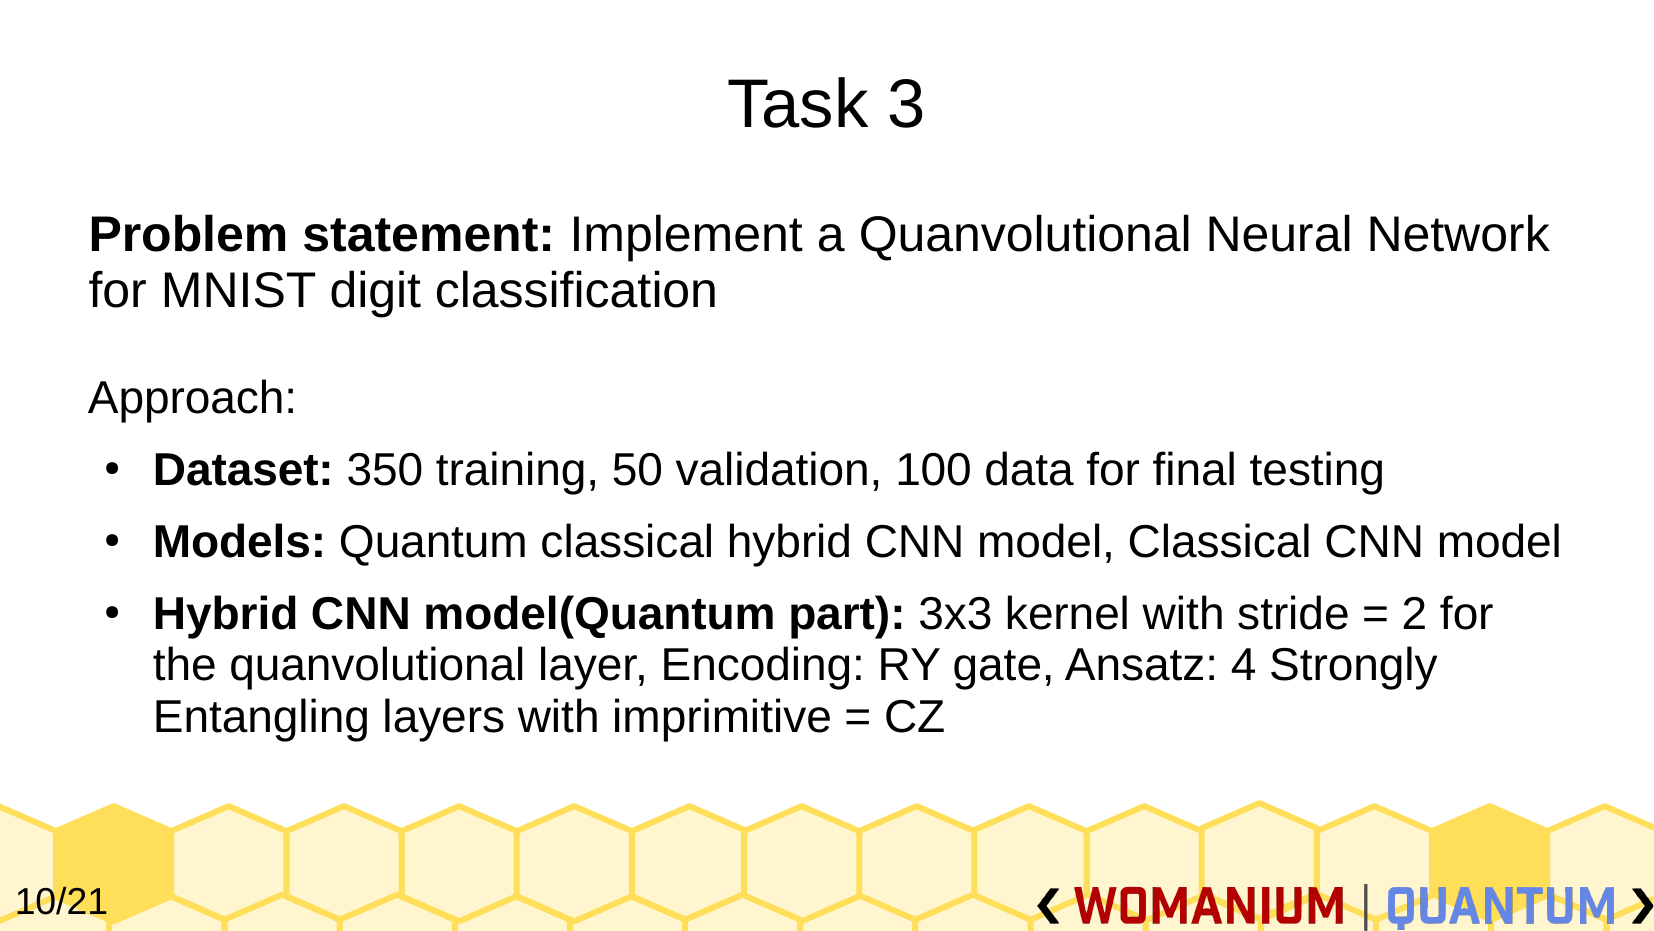

# Task 3
Problem statement: Implement a Quanvolutional Neural Network for MNIST digit classification
Approach:
Dataset: 350 training, 50 validation, 100 data for final testing
Models: Quantum classical hybrid CNN model, Classical CNN model
Hybrid CNN model(Quantum part): 3x3 kernel with stride = 2 for the quanvolutional layer, Encoding: RY gate, Ansatz: 4 Strongly Entangling layers with imprimitive = CZ
10/21